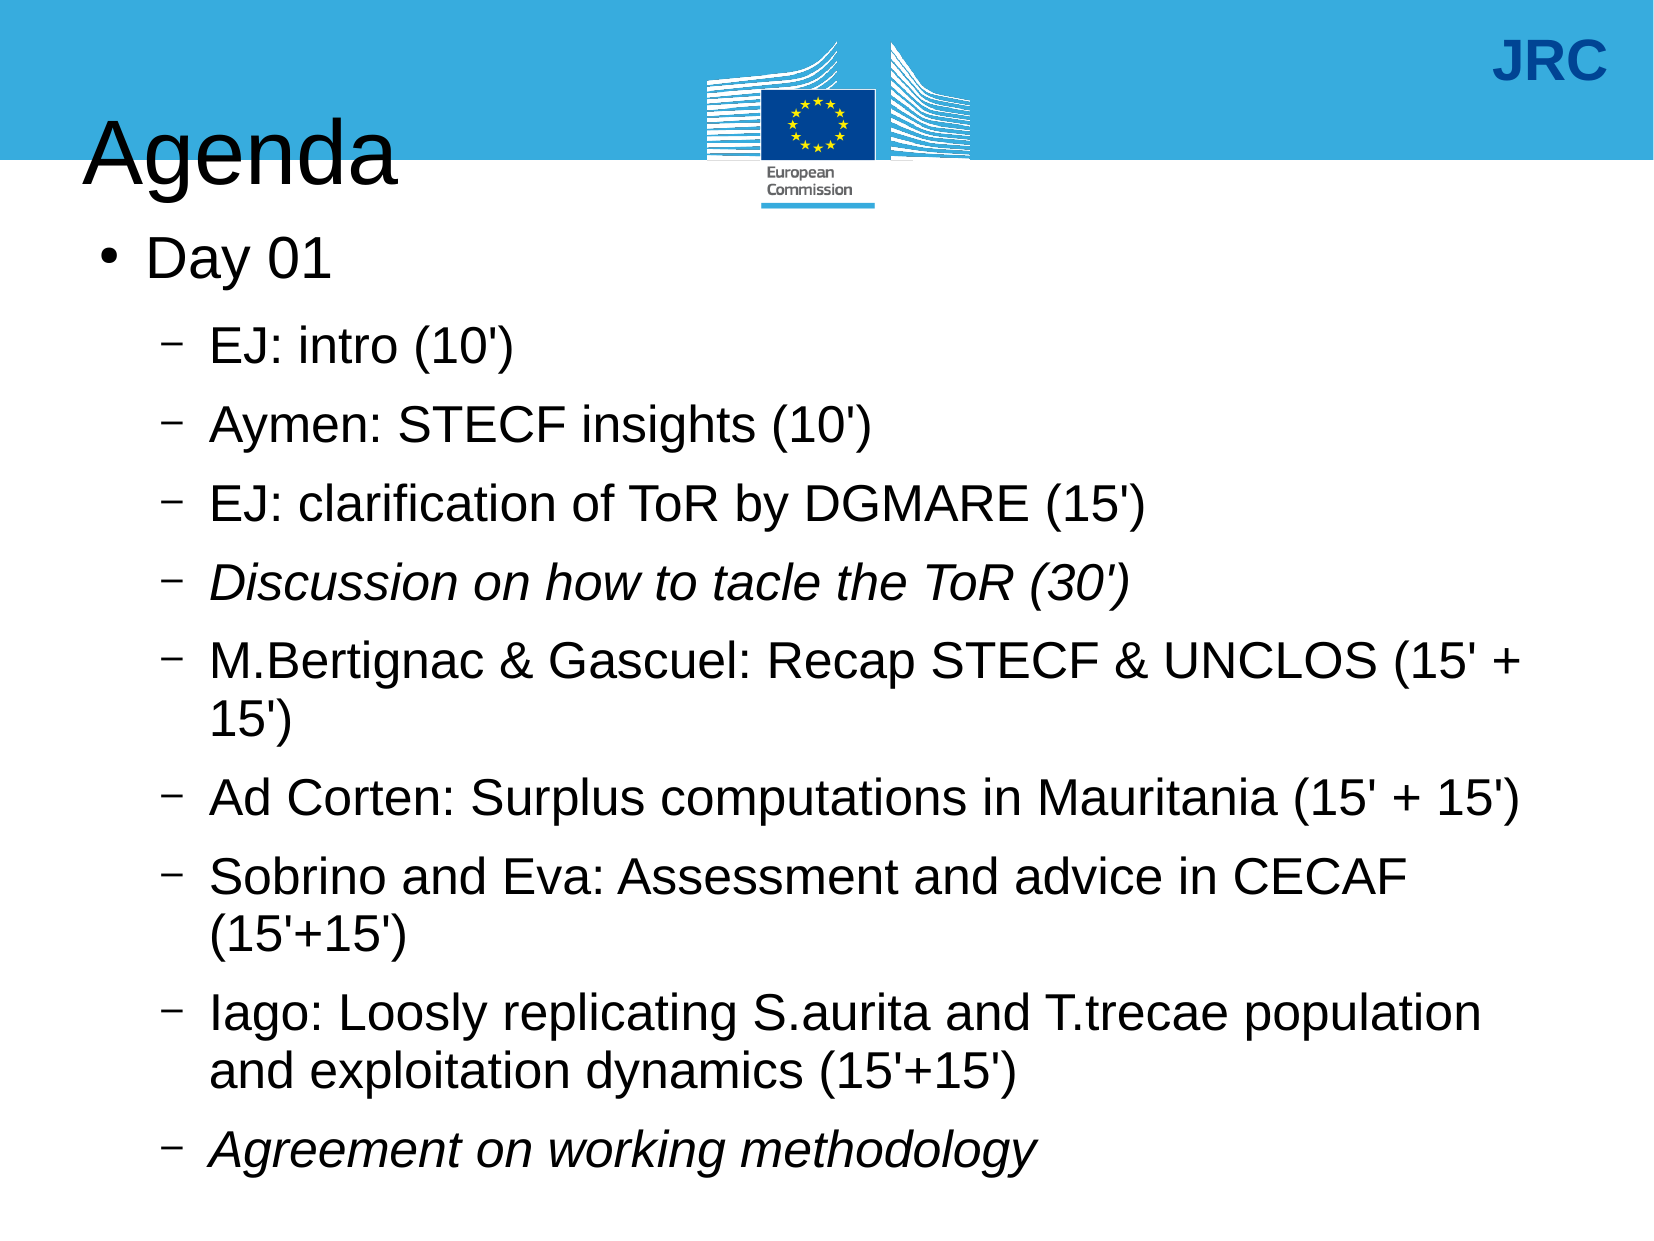

JRC
Agenda
# Day 01
EJ: intro (10')
Aymen: STECF insights (10')
EJ: clarification of ToR by DGMARE (15')
Discussion on how to tacle the ToR (30')
M.Bertignac & Gascuel: Recap STECF & UNCLOS (15' + 15')
Ad Corten: Surplus computations in Mauritania (15' + 15')
Sobrino and Eva: Assessment and advice in CECAF (15'+15')
Iago: Loosly replicating S.aurita and T.trecae population and exploitation dynamics (15'+15')
Agreement on working methodology